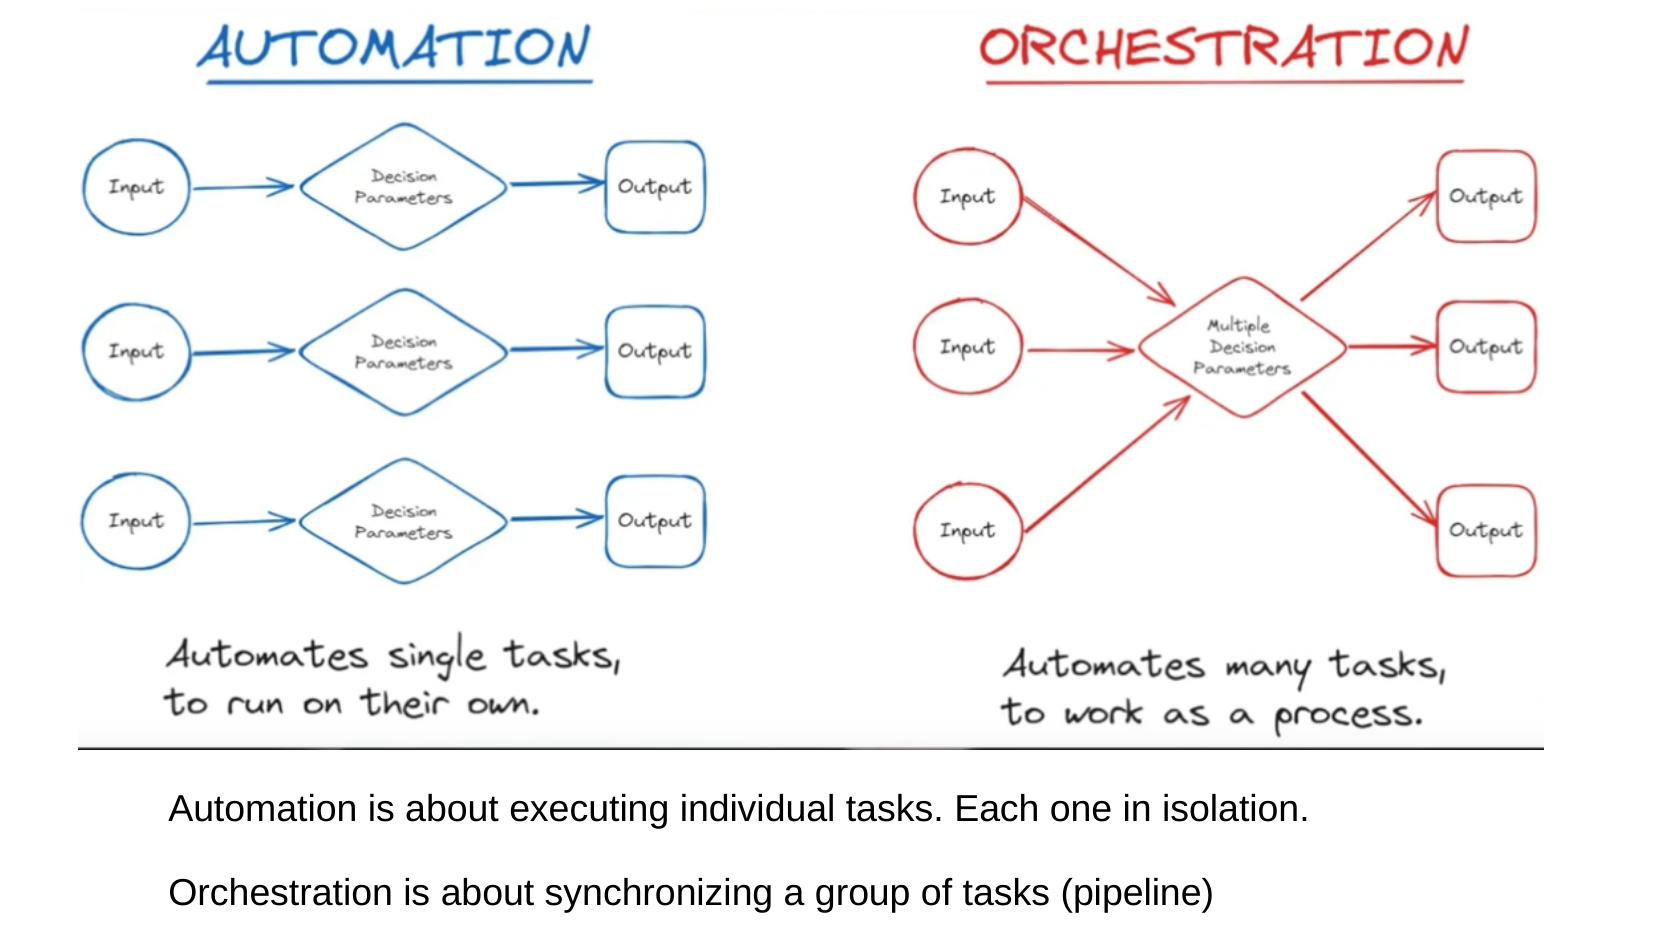

Automation is about executing individual tasks. Each one in isolation.
Orchestration is about synchronizing a group of tasks (pipeline)